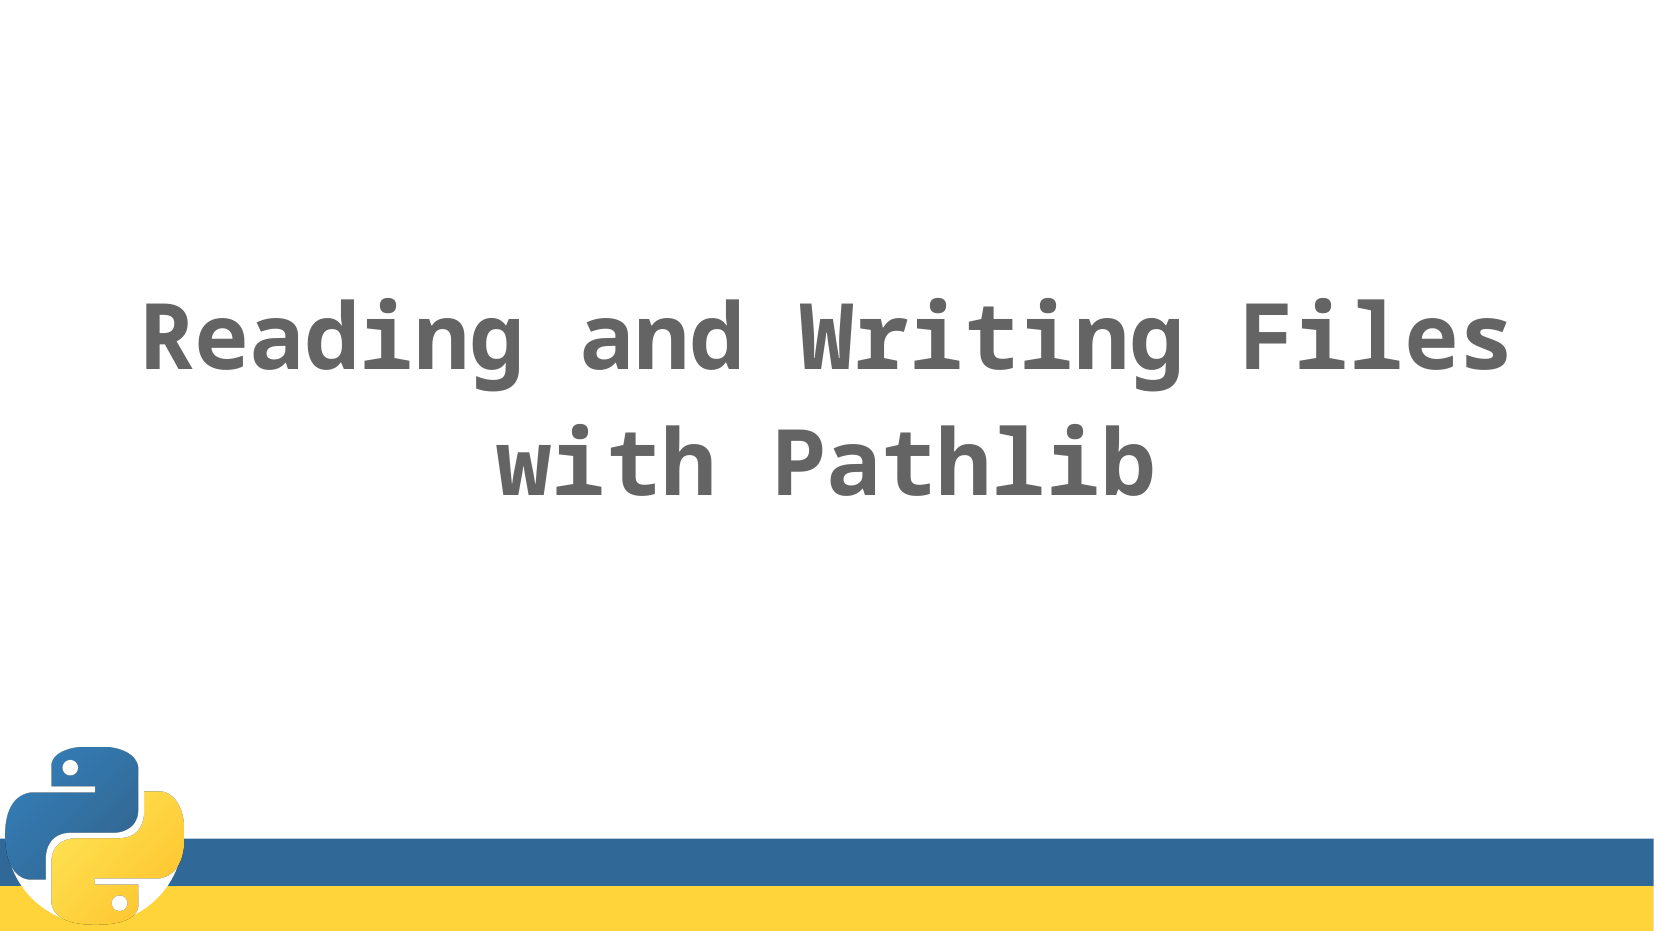

# Reading and Writing Files
with Pathlib